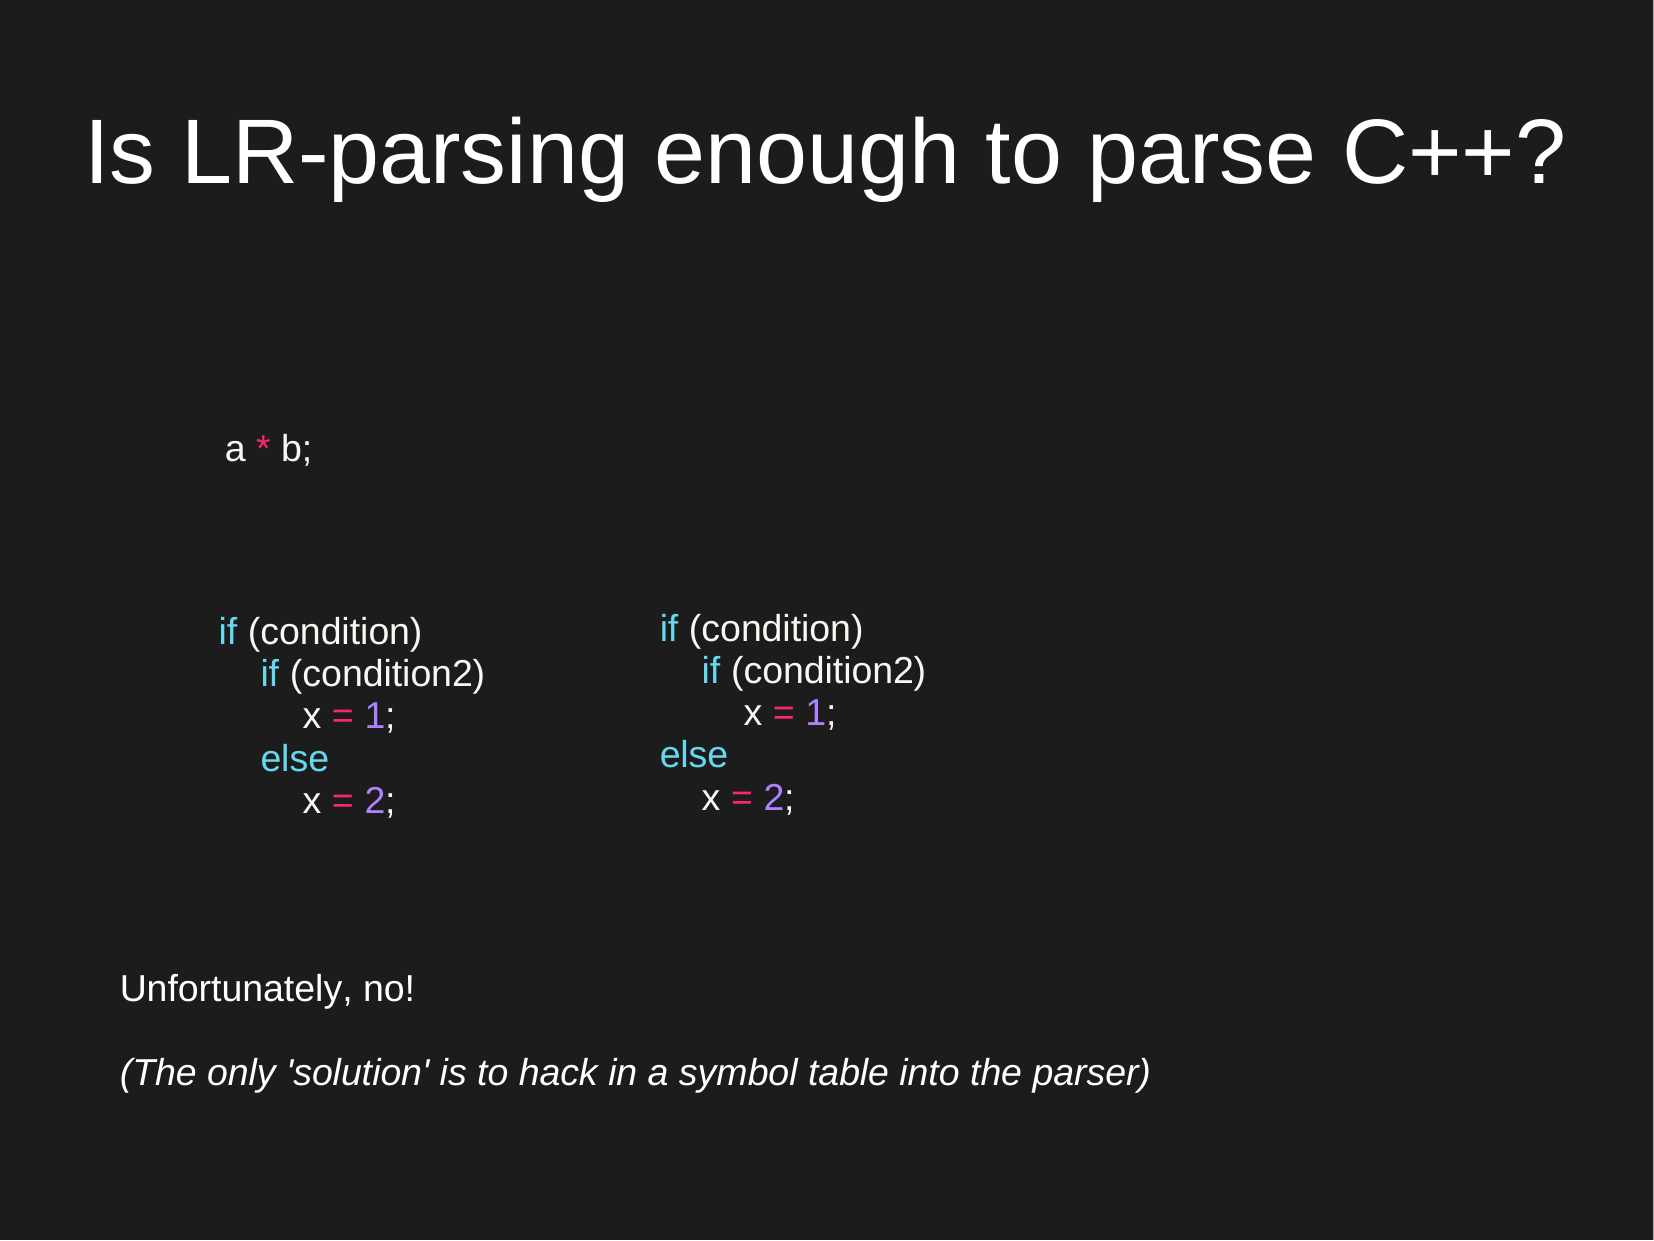

# Is LR-parsing enough to parse C++?
a * b;
if (condition)
 if (condition2)
 x = 1;
else
 x = 2;
if (condition)
 if (condition2)
 x = 1;
 else
 x = 2;
Unfortunately, no!
(The only 'solution' is to hack in a symbol table into the parser)